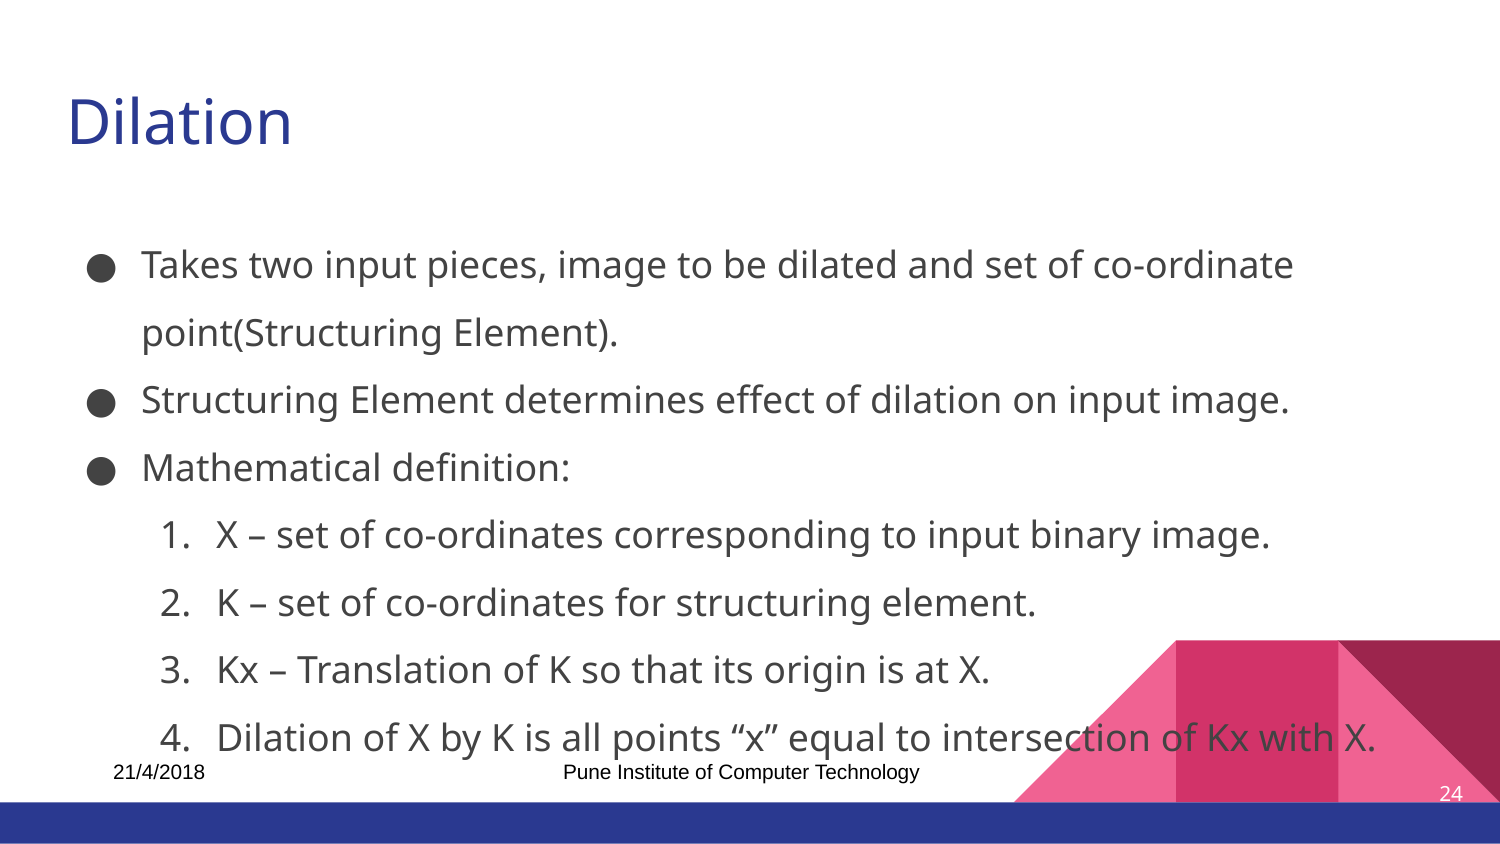

# Dilation
Takes two input pieces, image to be dilated and set of co-ordinate point(Structuring Element).
Structuring Element determines effect of dilation on input image.
Mathematical definition:
X – set of co-ordinates corresponding to input binary image.
K – set of co-ordinates for structuring element.
Kx – Translation of K so that its origin is at X.
Dilation of X by K is all points “x” equal to intersection of Kx with X.